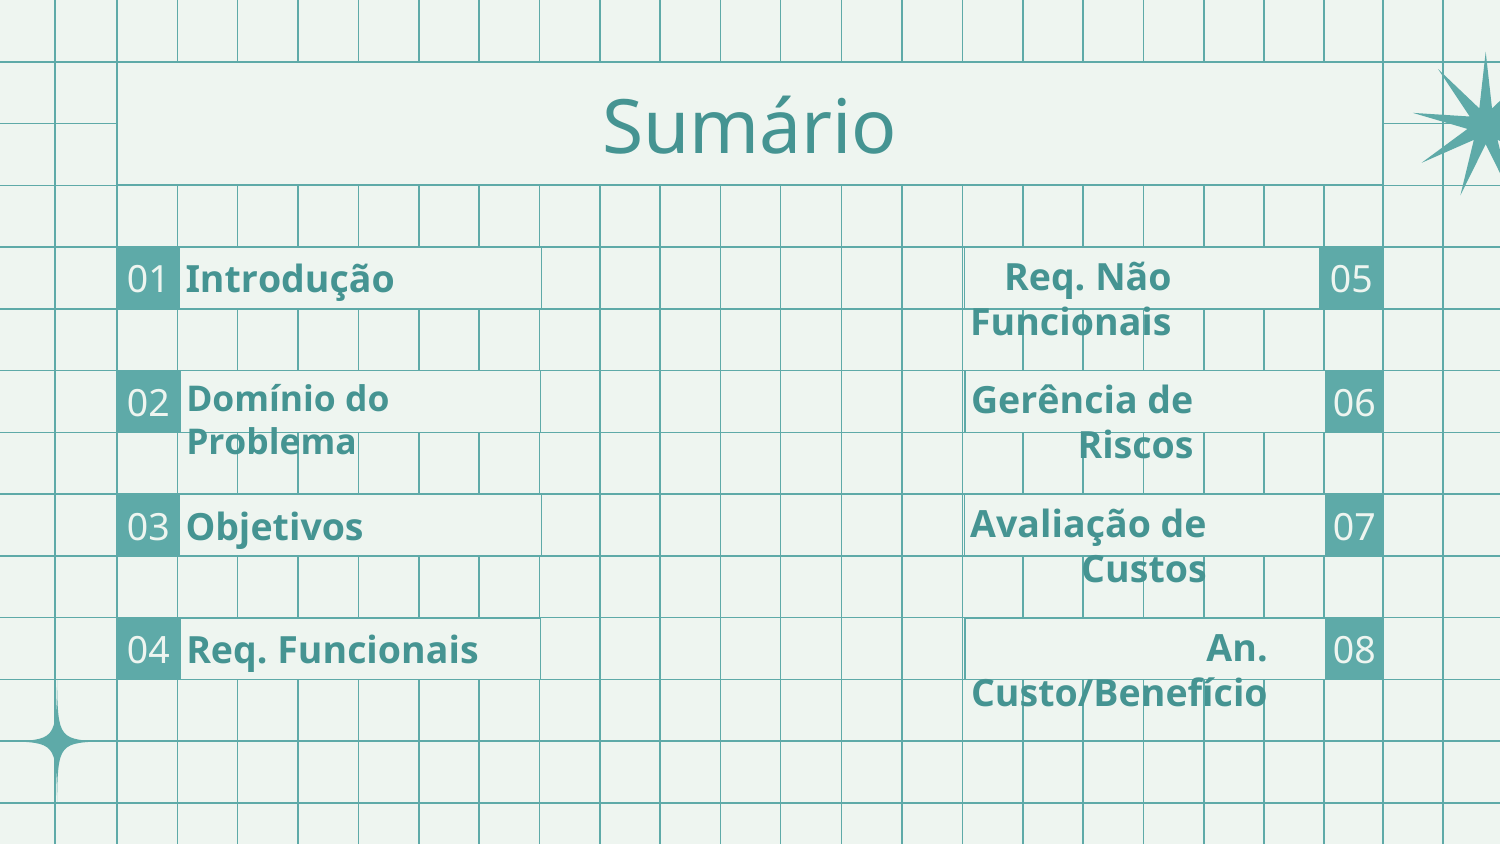

# Sumário
01
Introdução
Req. Não Funcionais
05
02
Domínio do Problema
Gerência de Riscos
06
03
Objetivos
Avaliação de Custos
07
04
Req. Funcionais
An. Custo/Benefício
08